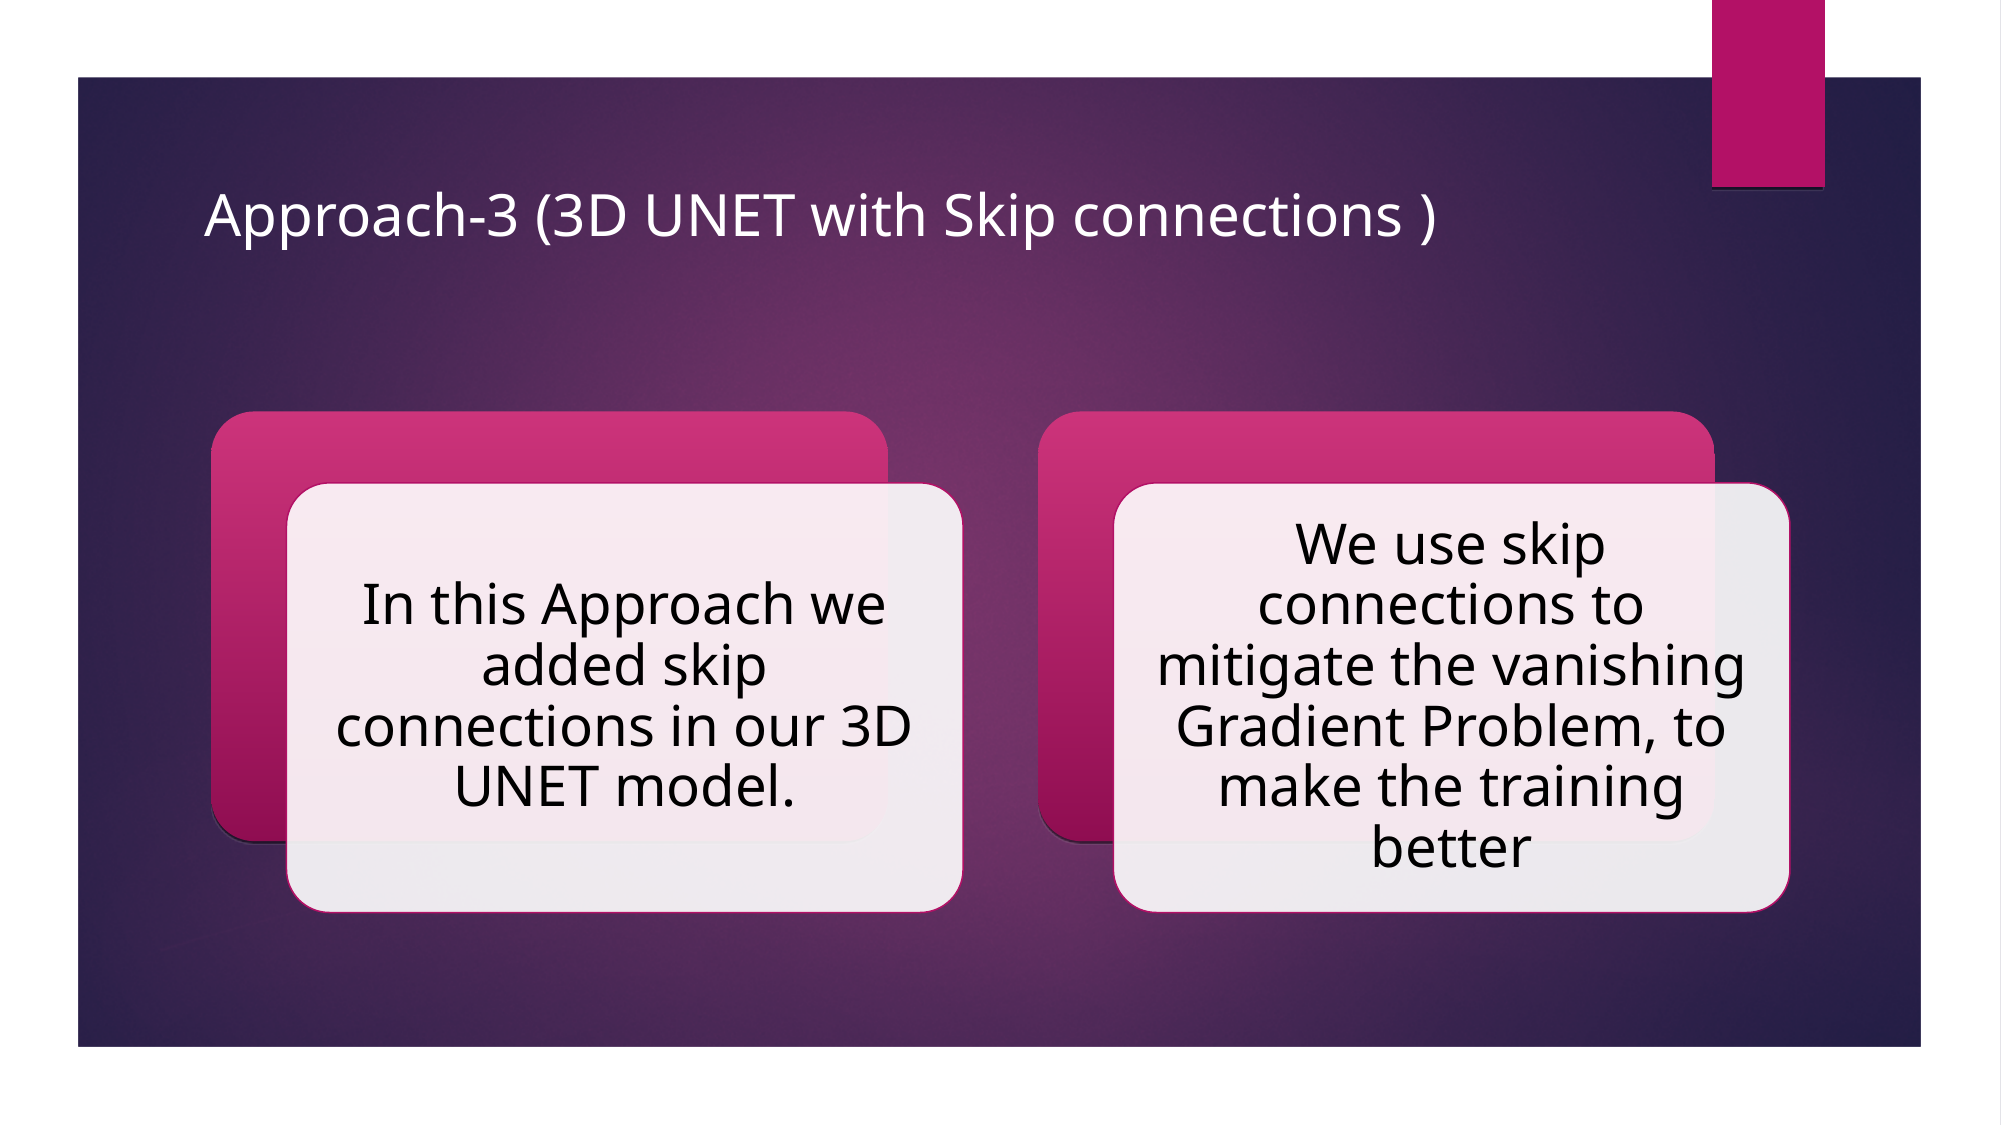

# Approach-3 (3D UNET with Skip connections )
In this Approach we added skip connections in our 3D UNET model.
We use skip connections to mitigate the vanishing Gradient Problem, to make the training better